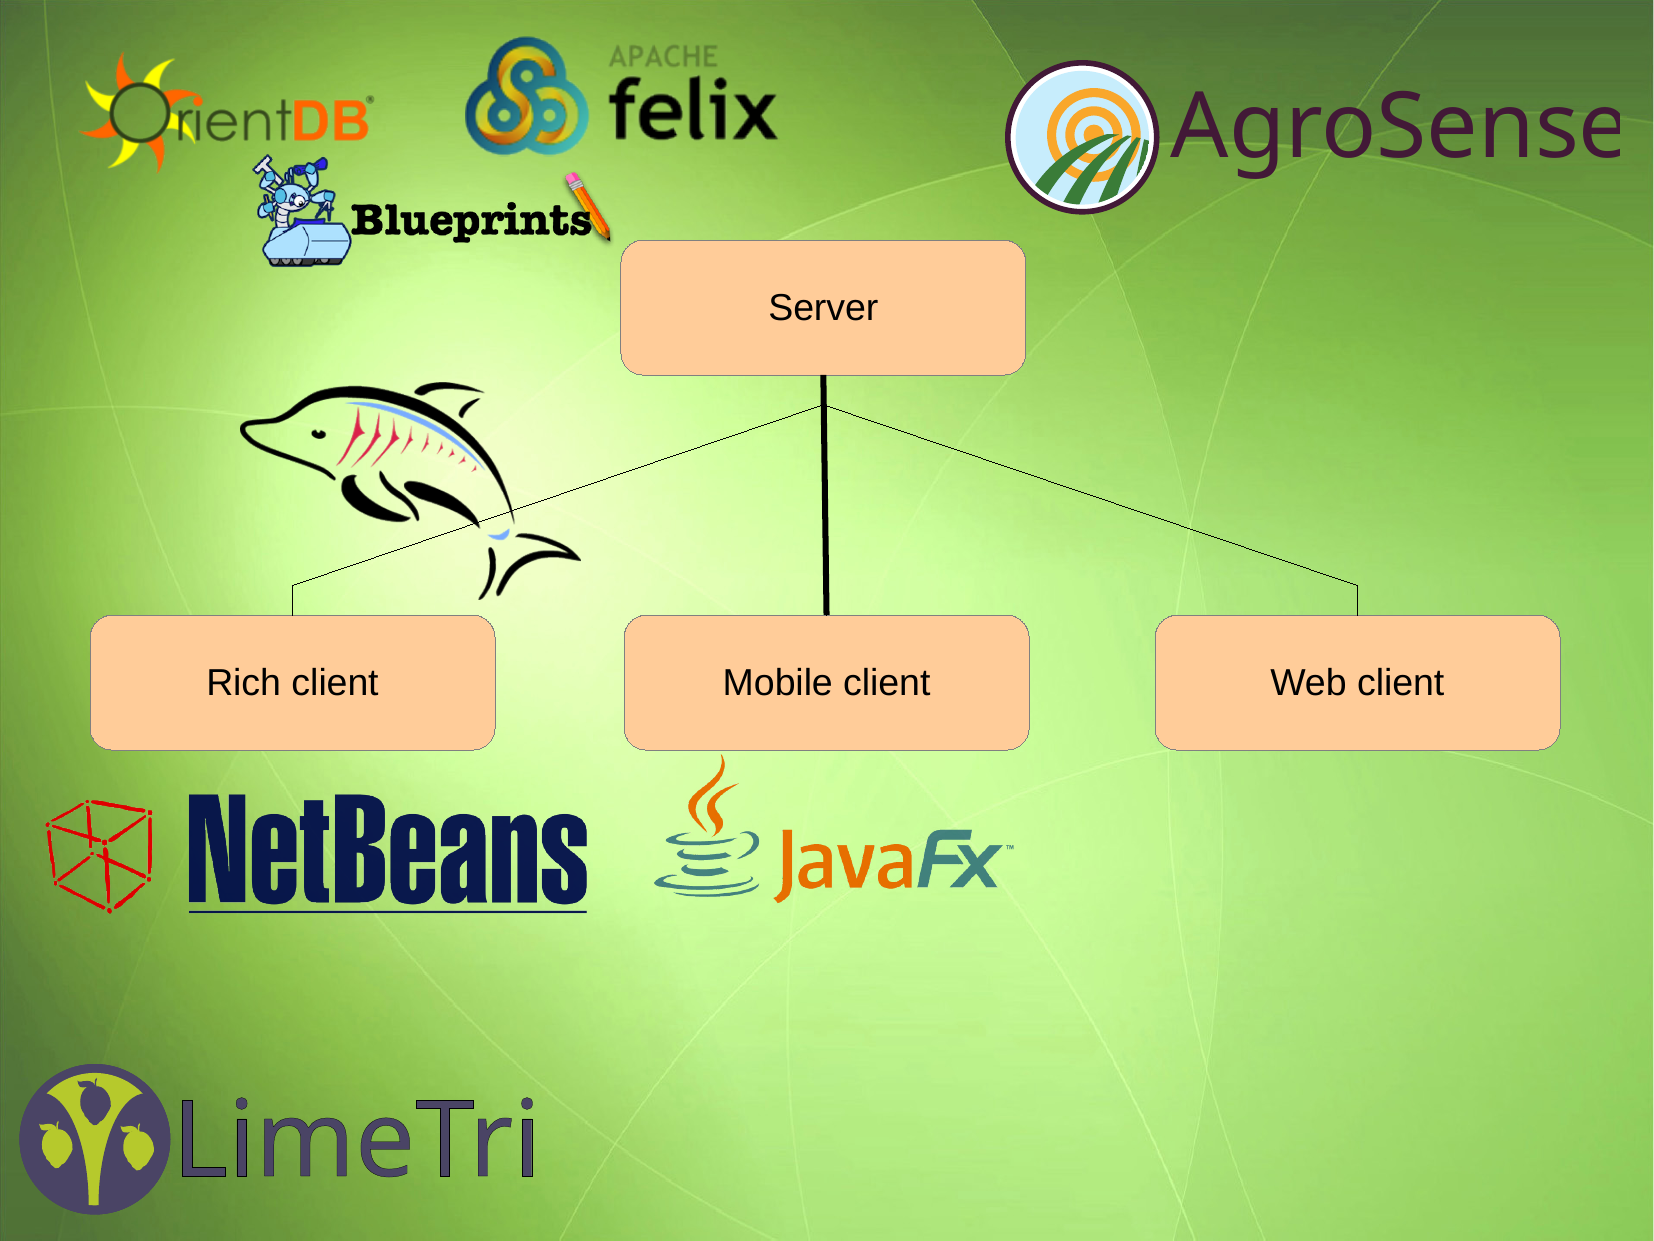

Server
Rich client
Mobile client
Web client